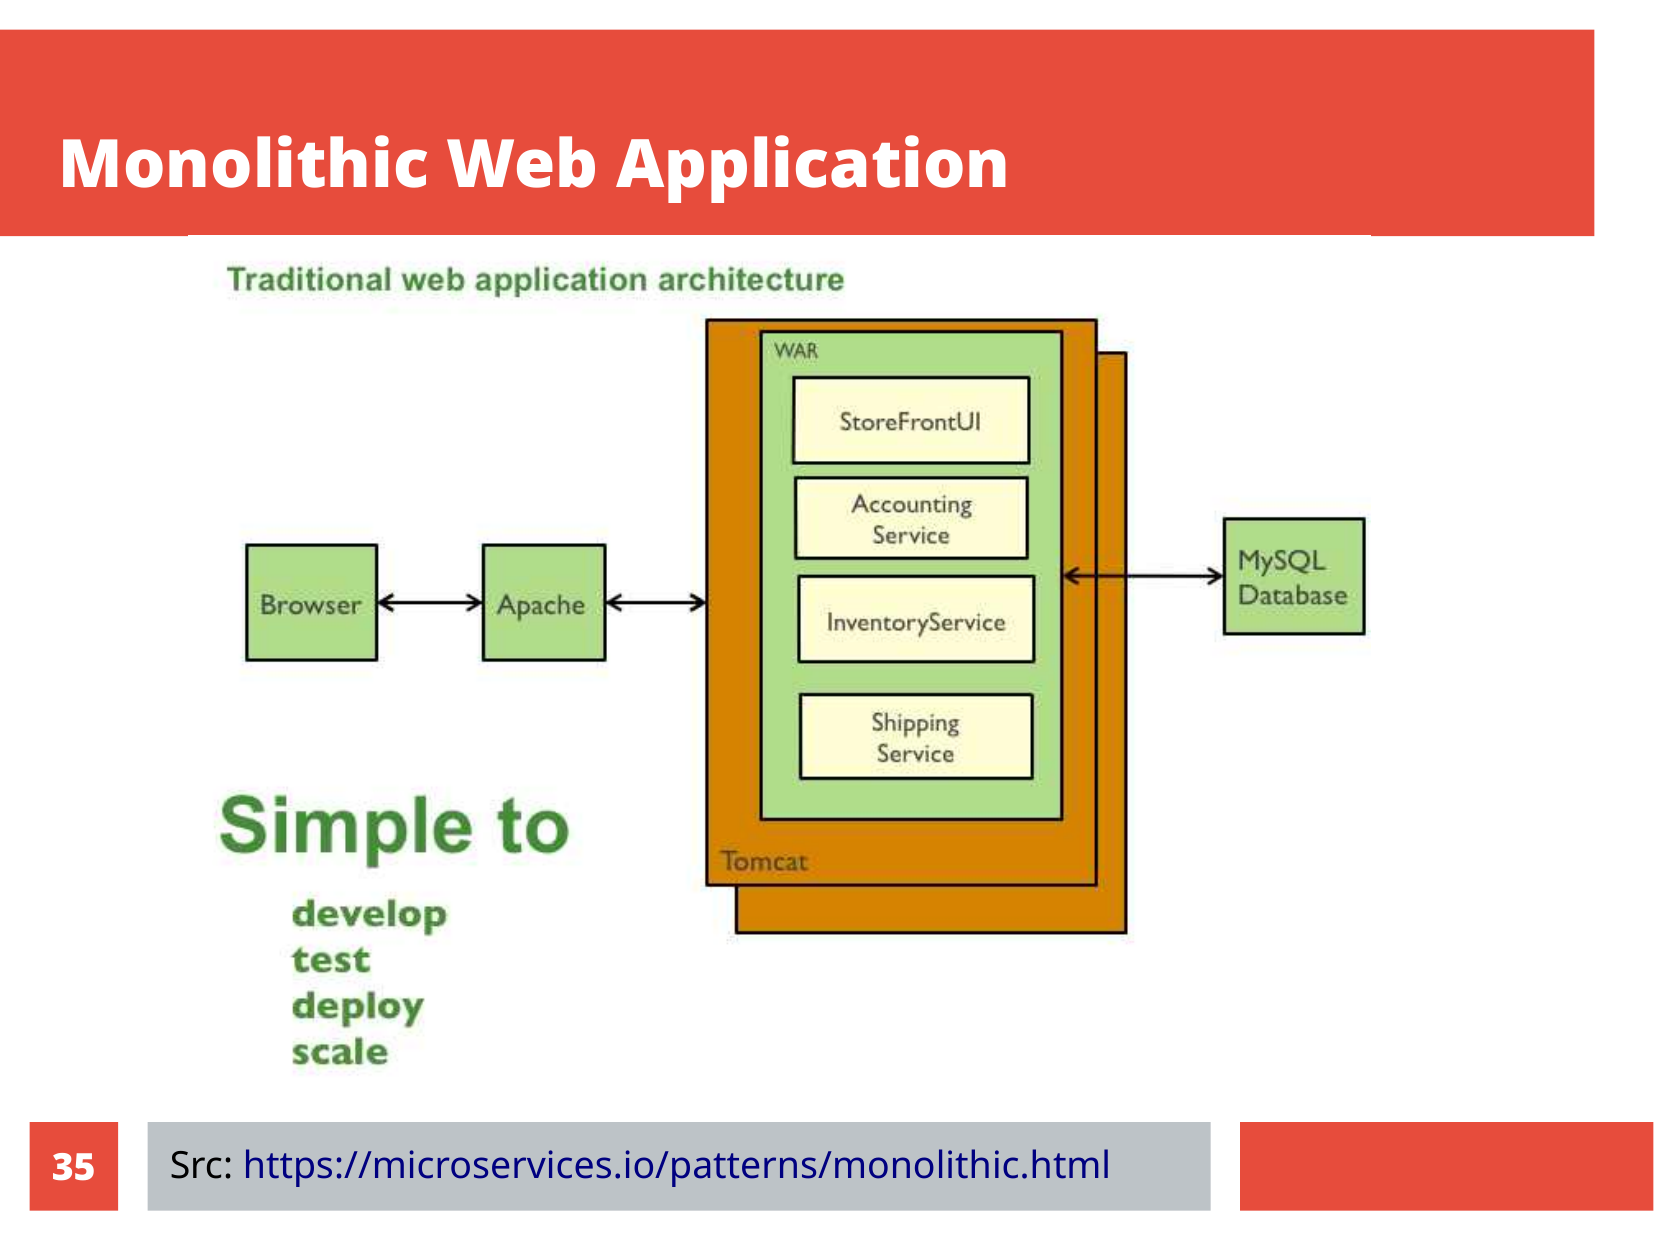

# Monolithic Web Application
35
Src: https://microservices.io/patterns/monolithic.html